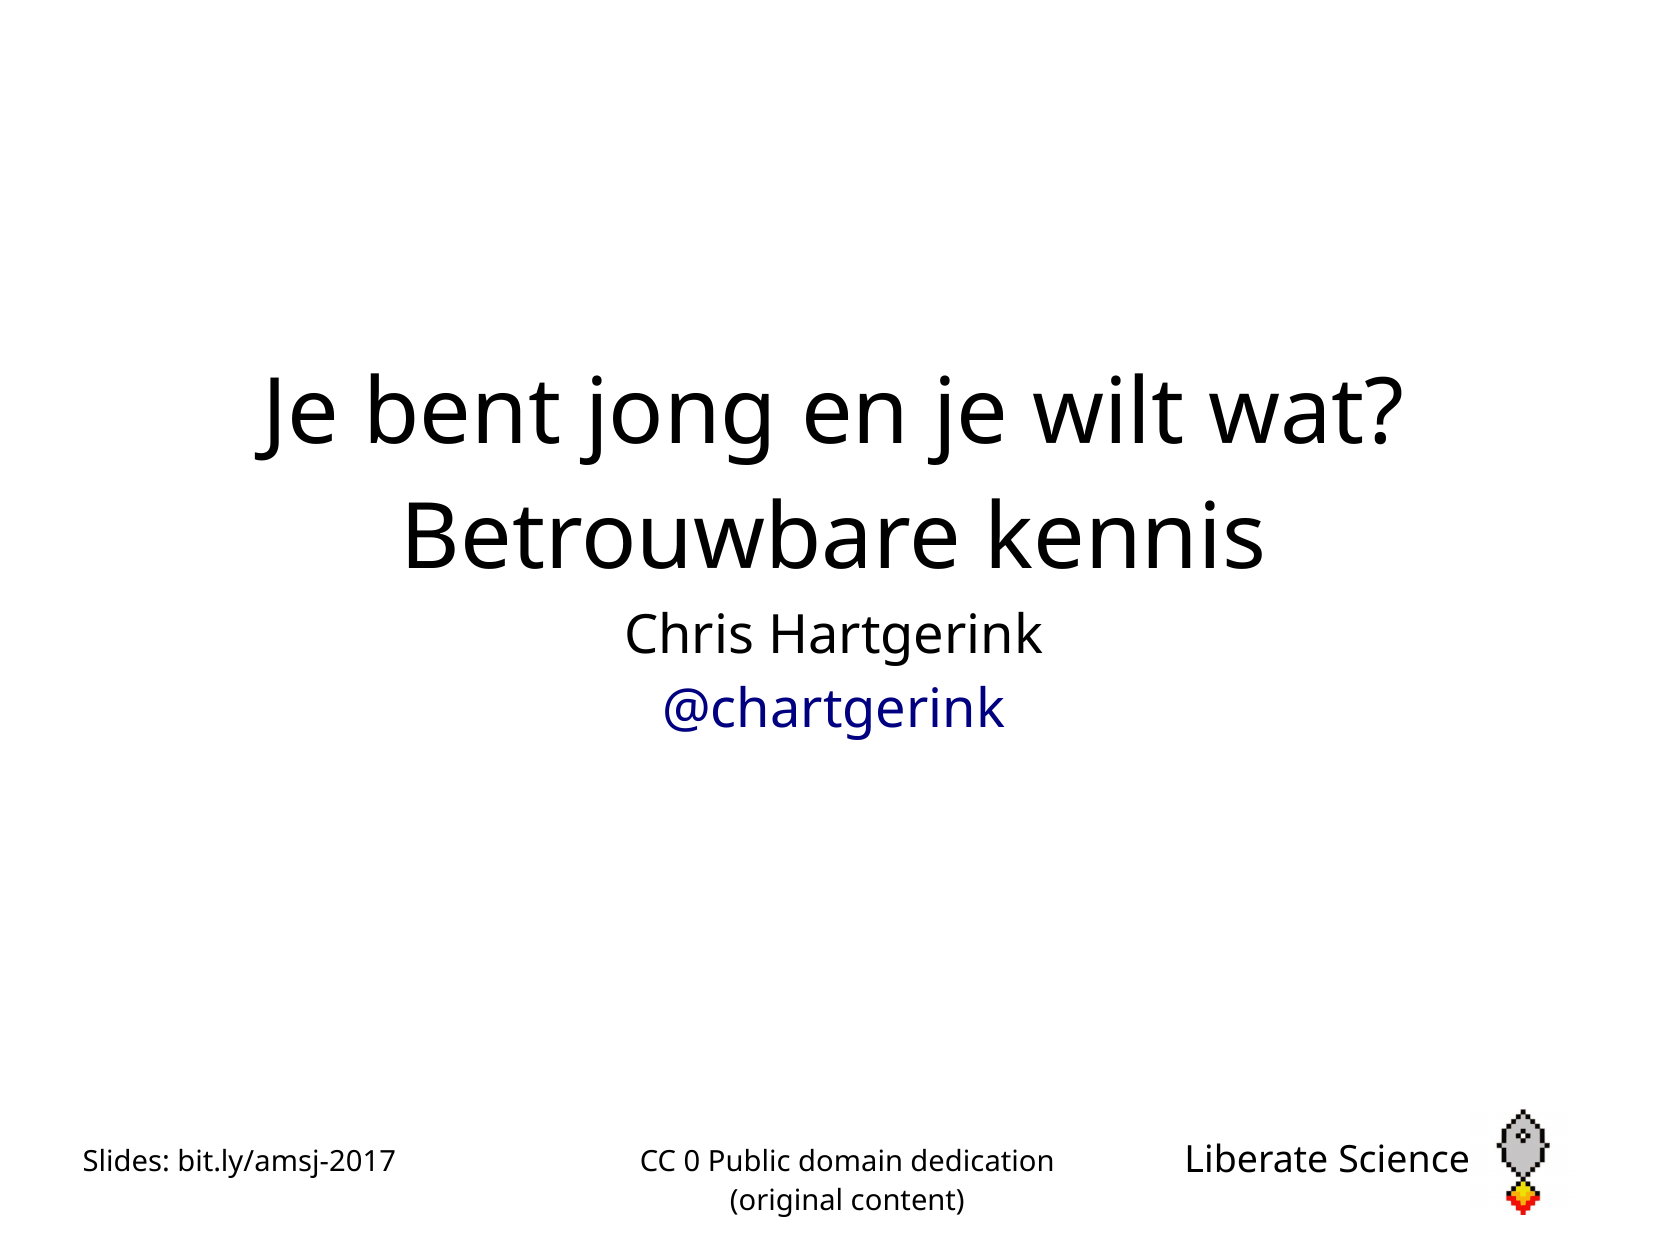

# Je bent jong en je wilt wat? Betrouwbare kennis Chris Hartgerink @chartgerink